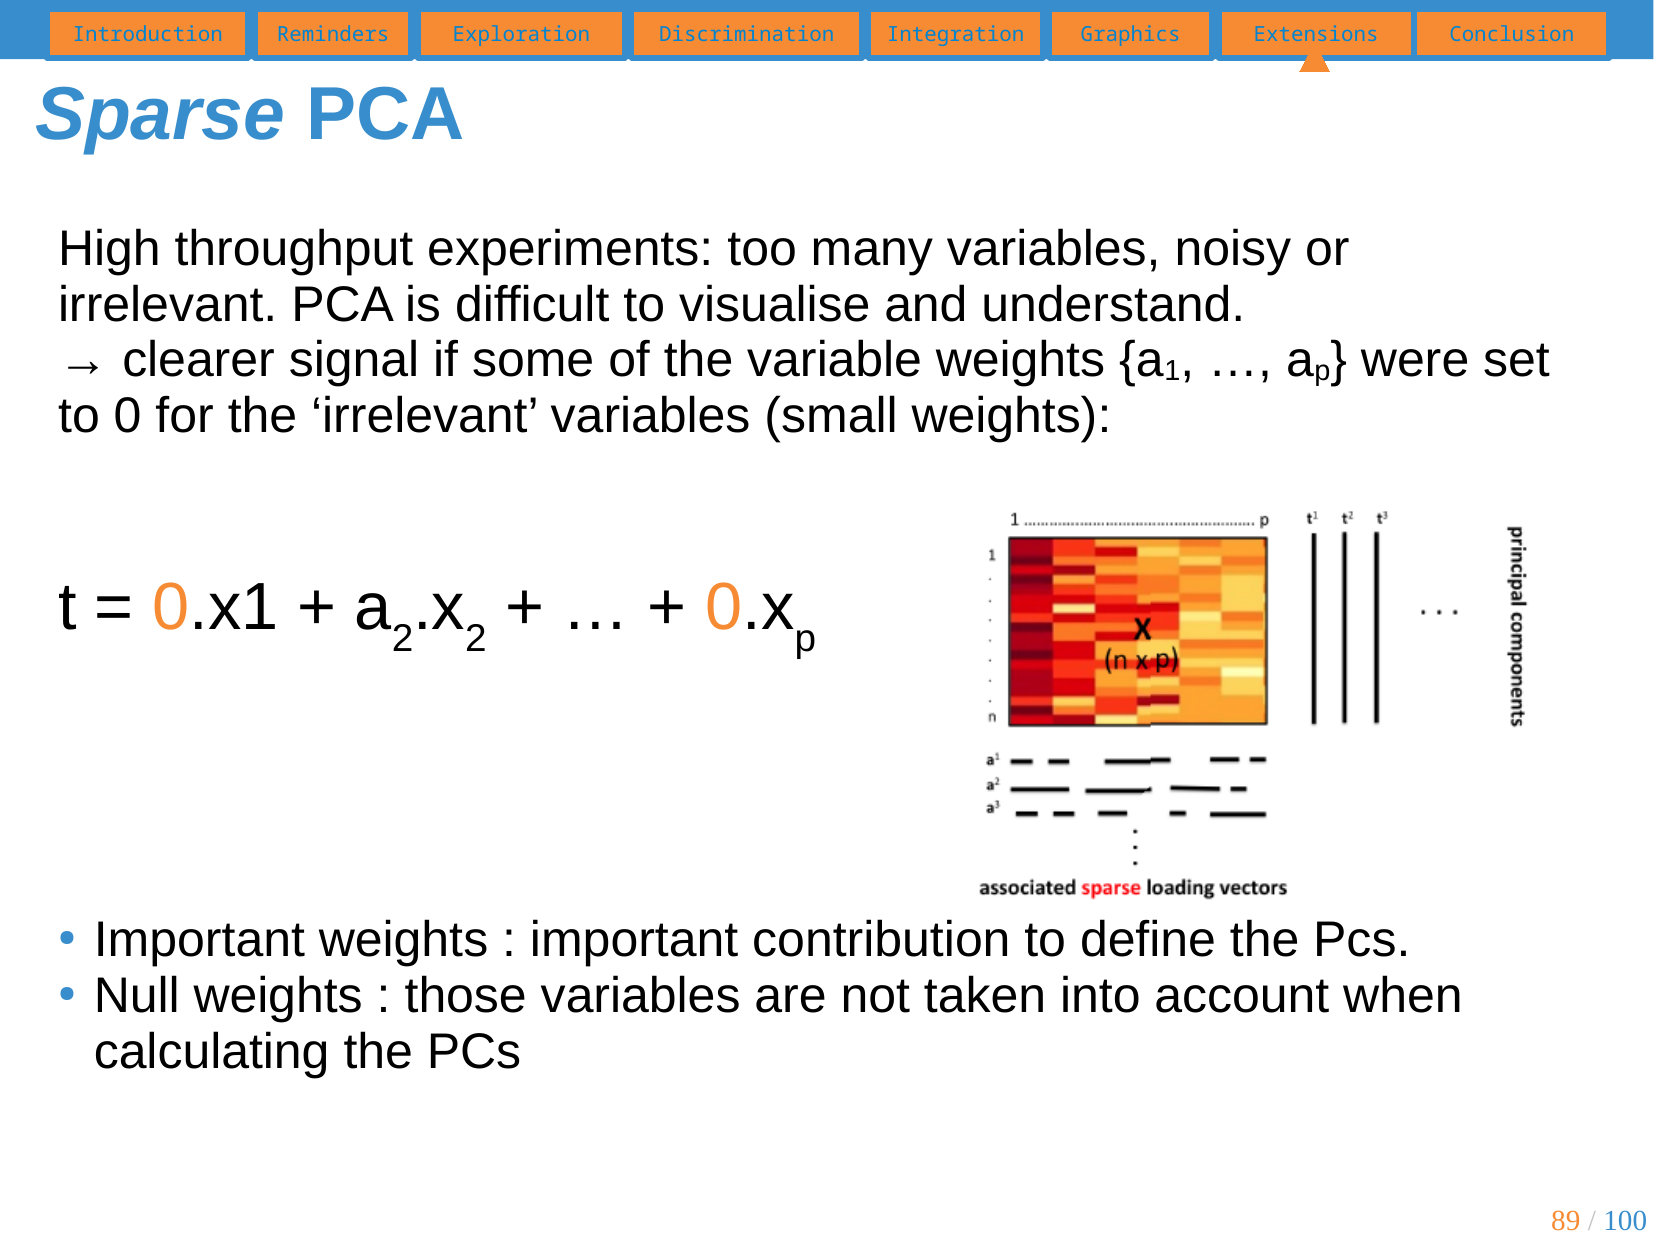

# Sparse PCA
High throughput experiments: too many variables, noisy or irrelevant. PCA is difficult to visualise and understand.
→ clearer signal if some of the variable weights {a1, …, ap} were set to 0 for the ‘irrelevant’ variables (small weights):
t = 0.x1 + a2.x2 + … + 0.xp
Important weights : important contribution to define the Pcs.
Null weights : those variables are not taken into account when calculating the PCs
89